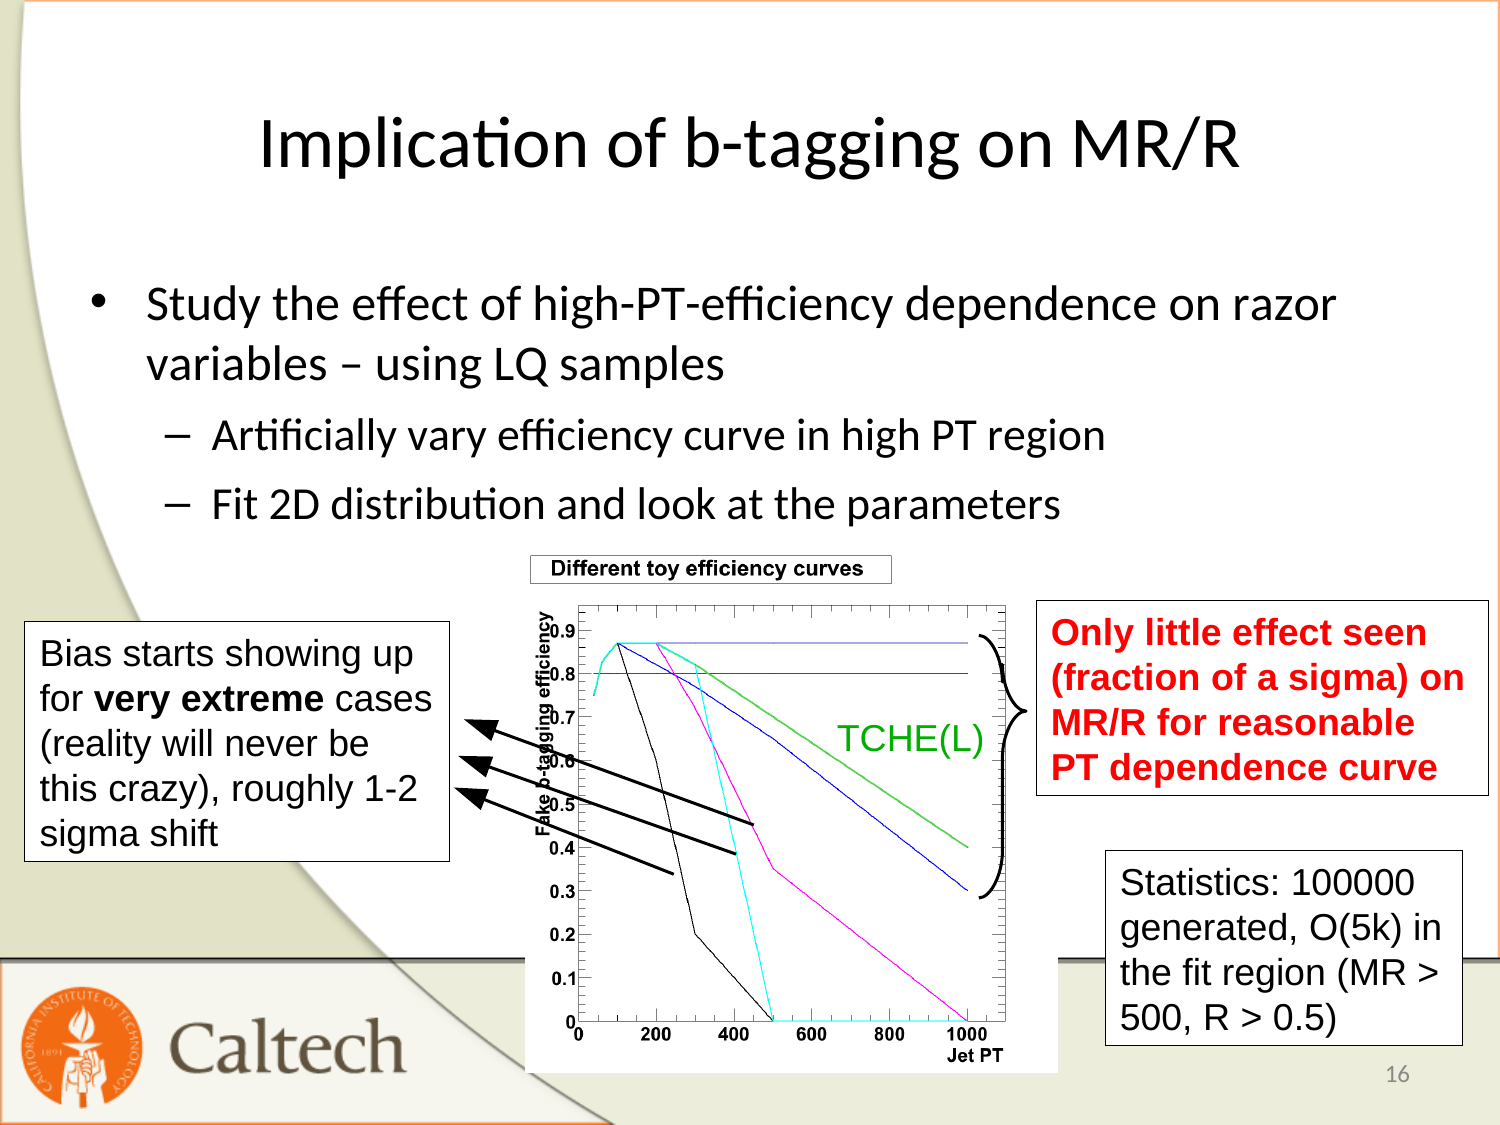

# Implication of b-tagging on MR/R
Study the effect of high-PT-efficiency dependence on razor variables – using LQ samples
Artificially vary efficiency curve in high PT region
Fit 2D distribution and look at the parameters
Only little effect seen (fraction of a sigma) on MR/R for reasonable PT dependence curve
Bias starts showing up for very extreme cases (reality will never be this crazy), roughly 1-2 sigma shift
TCHE(L)
Statistics: 100000 generated, O(5k) in the fit region (MR > 500, R > 0.5)
Yi Chen, LQ3 Meeting, June 17, 2011
16